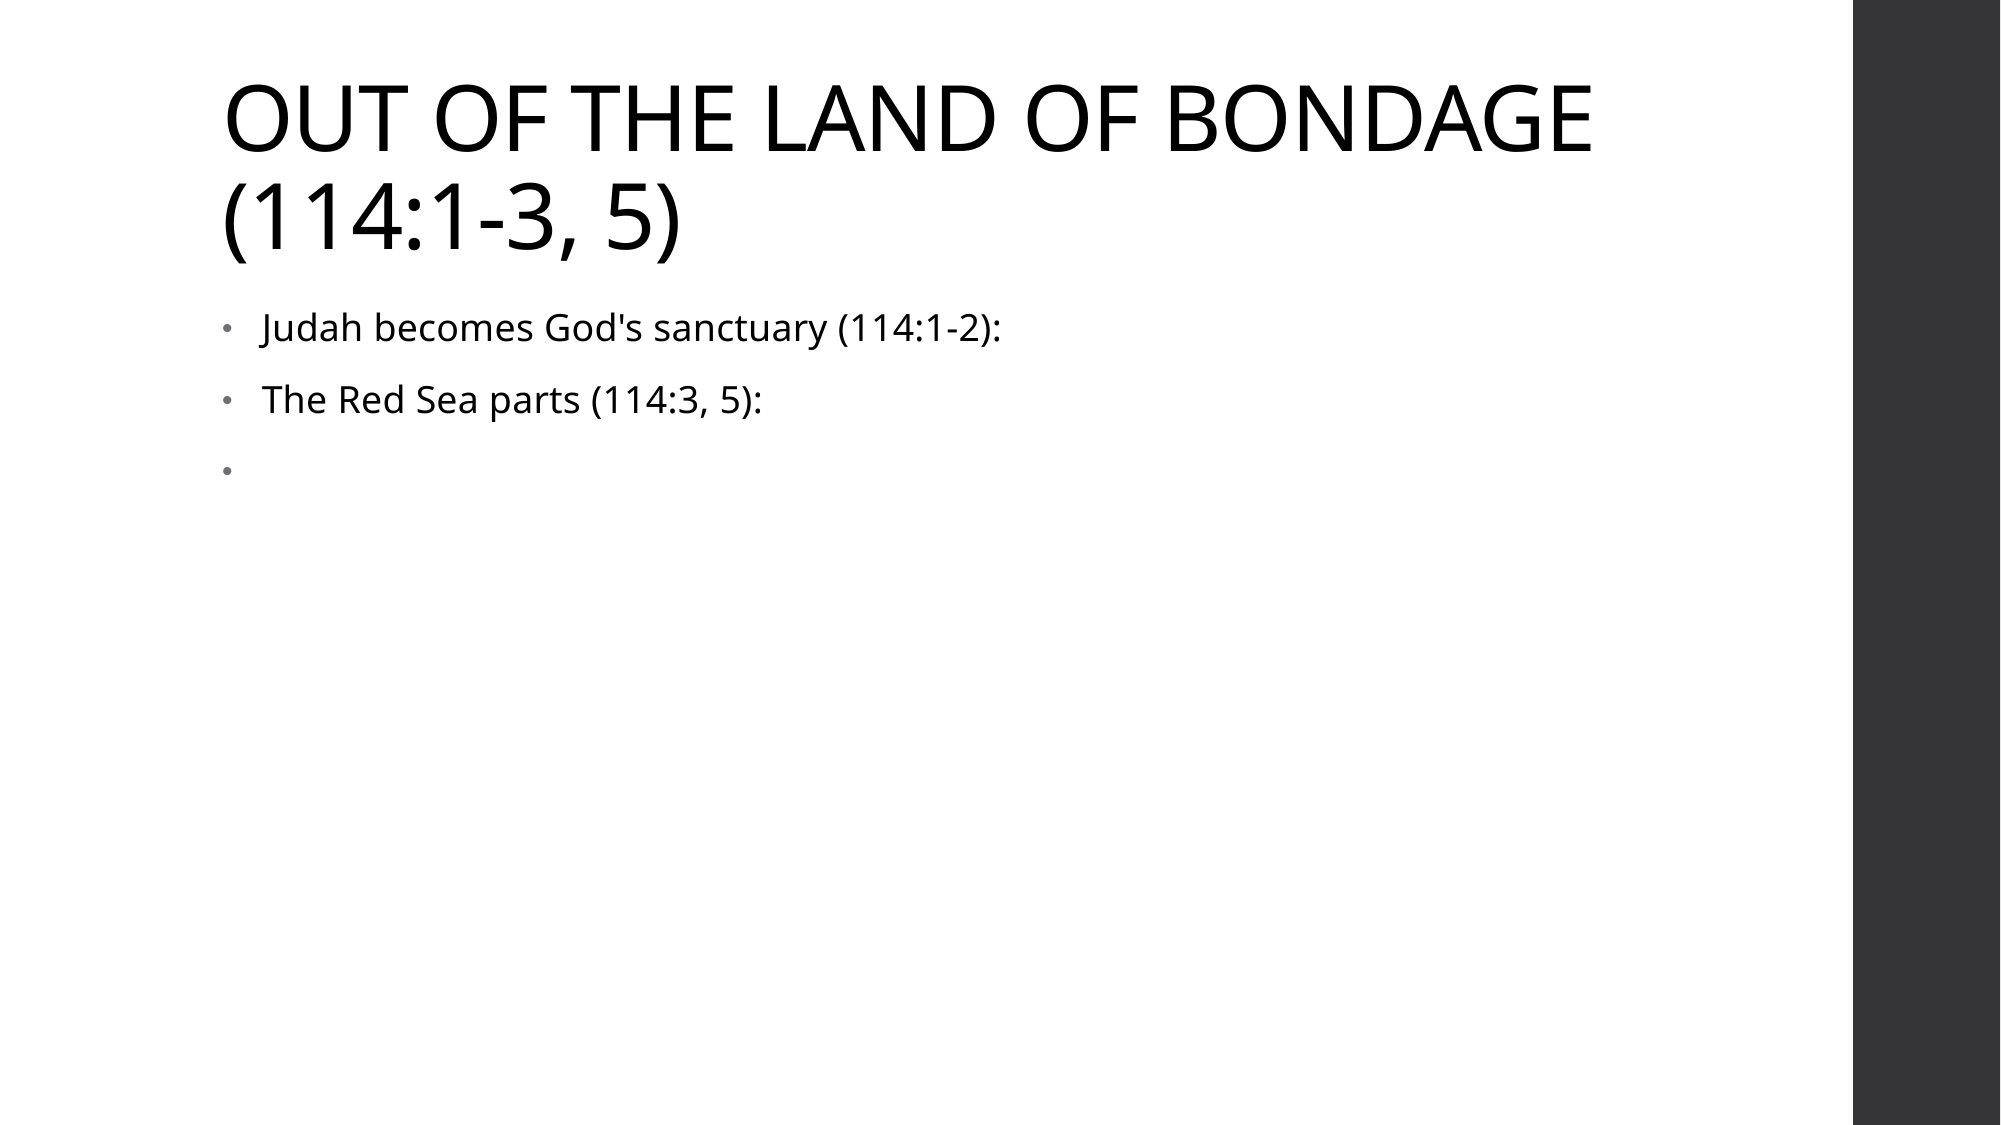

# OUT OF THE LAND OF BONDAGE (114:1-3, 5)
 Judah becomes God's sanctuary (114:1-2):
 The Red Sea parts (114:3, 5):